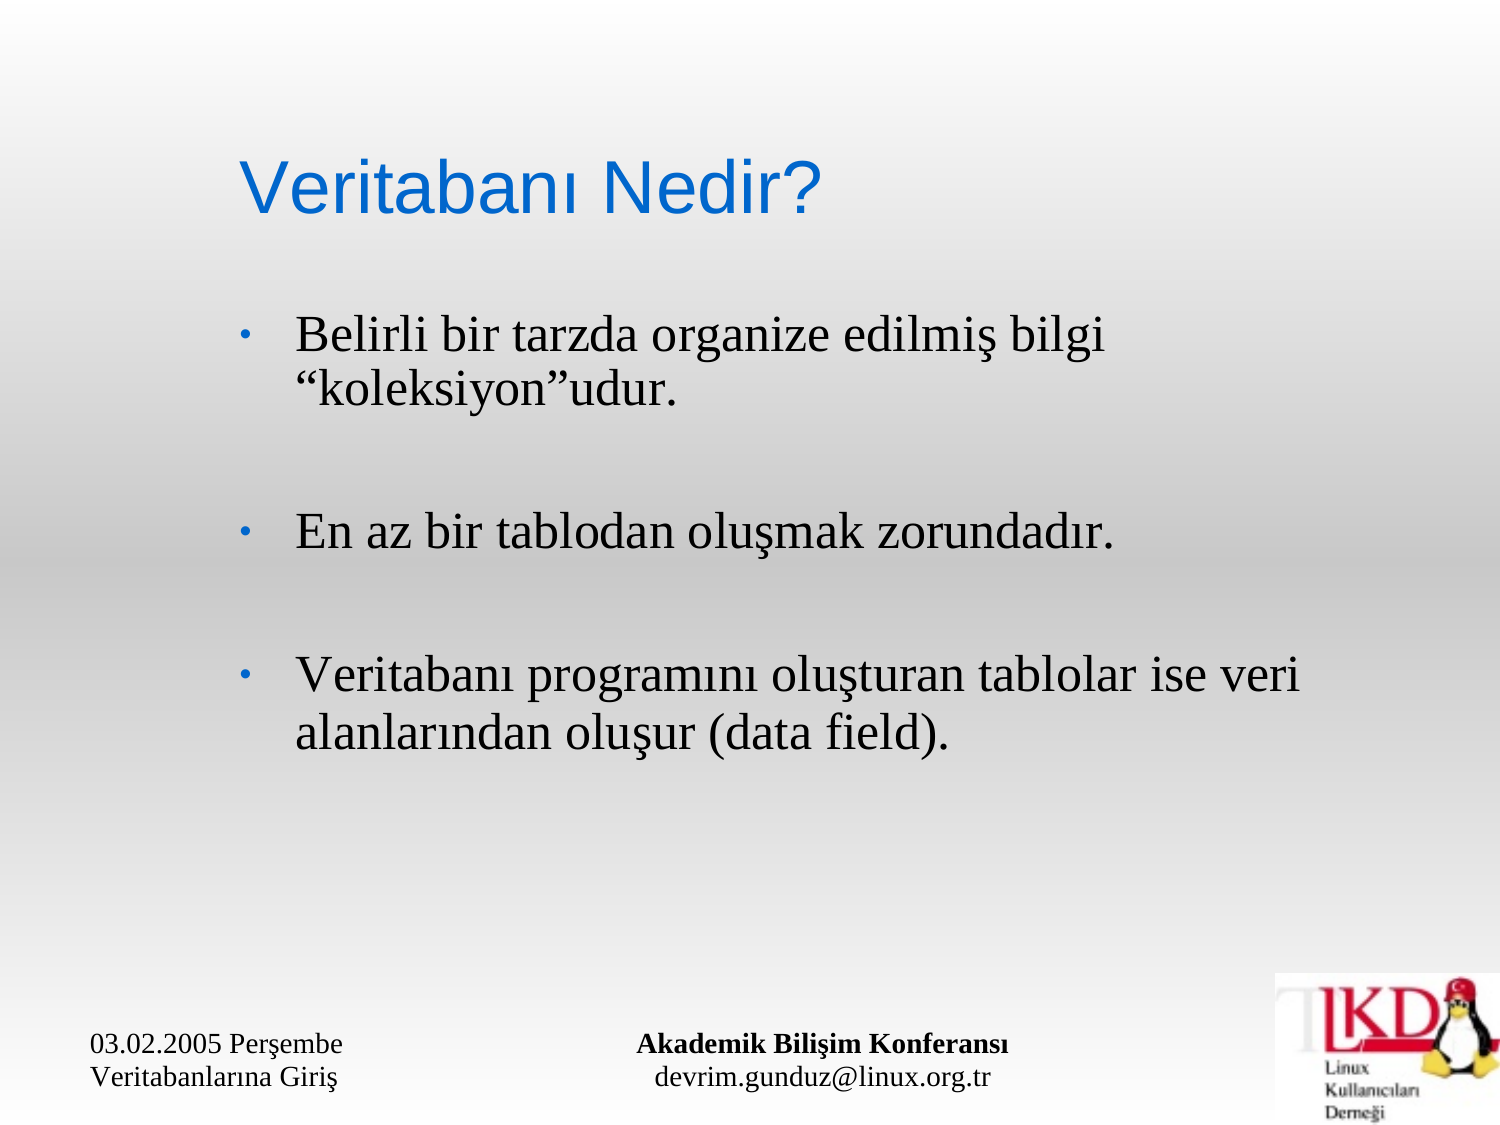

# Veritabanı Nedir?
Belirli bir tarzda organize edilmiş bilgi “koleksiyon”udur.
En az bir tablodan oluşmak zorundadır.
Veritabanı programını oluşturan tablolar ise veri alanlarından oluşur (data field).